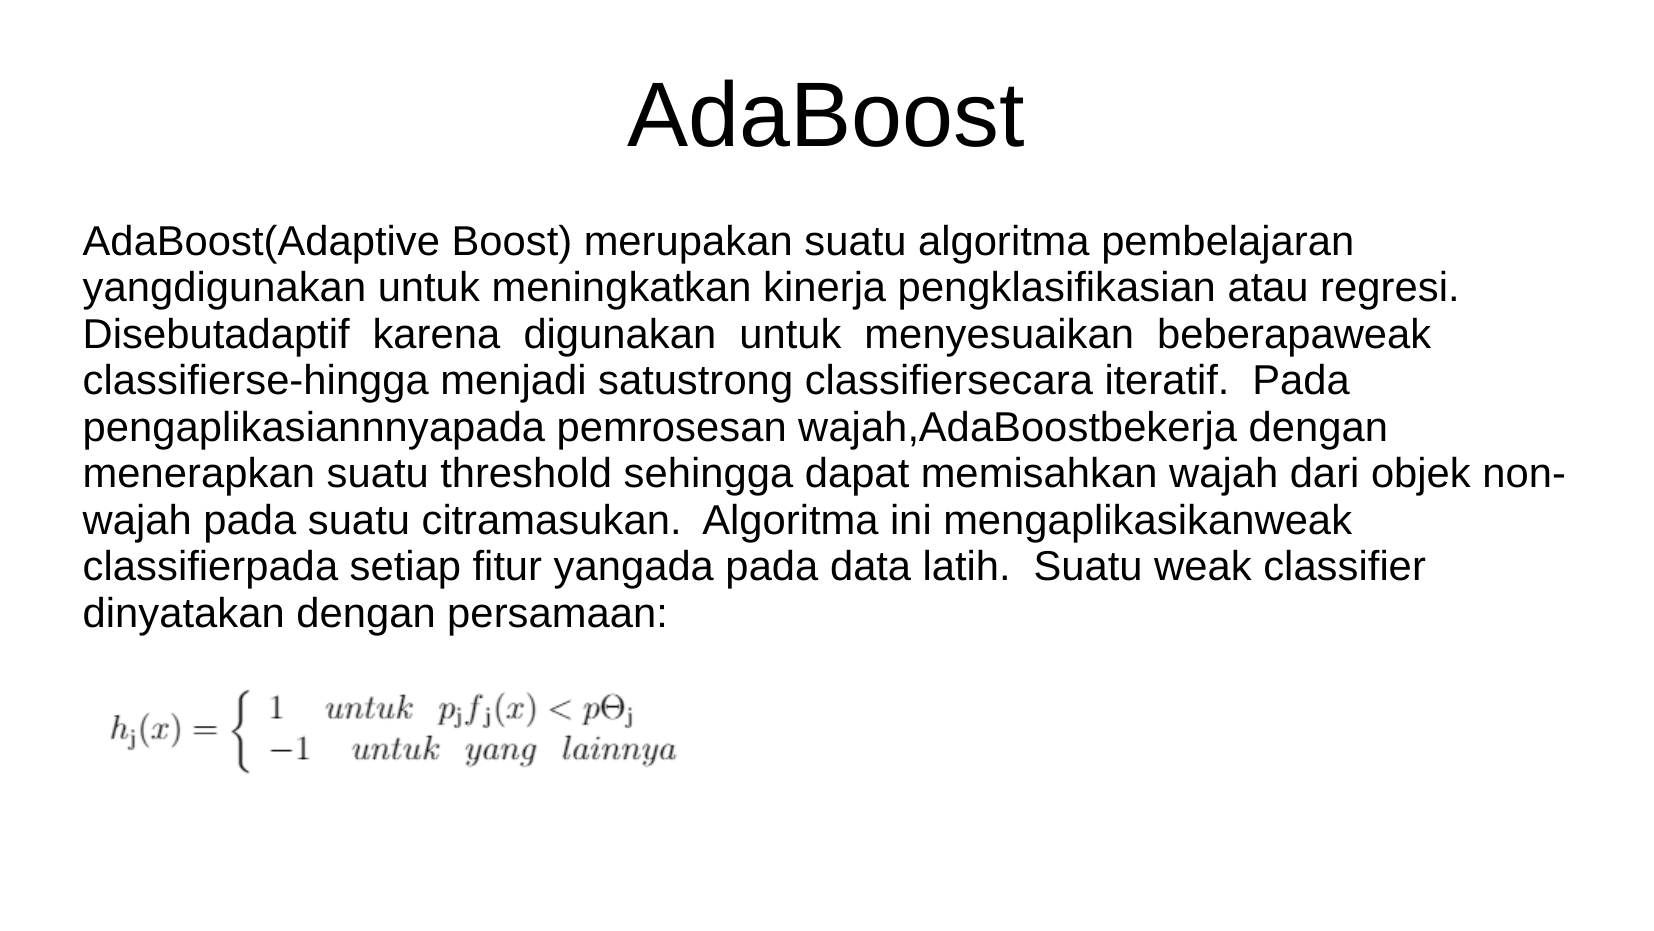

# AdaBoost
AdaBoost(Adaptive Boost) merupakan suatu algoritma pembelajaran yangdigunakan untuk meningkatkan kinerja pengklasifikasian atau regresi. Disebutadaptif karena digunakan untuk menyesuaikan beberapaweak classifierse-hingga menjadi satustrong classifiersecara iteratif. Pada pengaplikasiannnyapada pemrosesan wajah,AdaBoostbekerja dengan menerapkan suatu threshold sehingga dapat memisahkan wajah dari objek non-wajah pada suatu citramasukan. Algoritma ini mengaplikasikanweak classifierpada setiap fitur yangada pada data latih. Suatu weak classifier dinyatakan dengan persamaan: